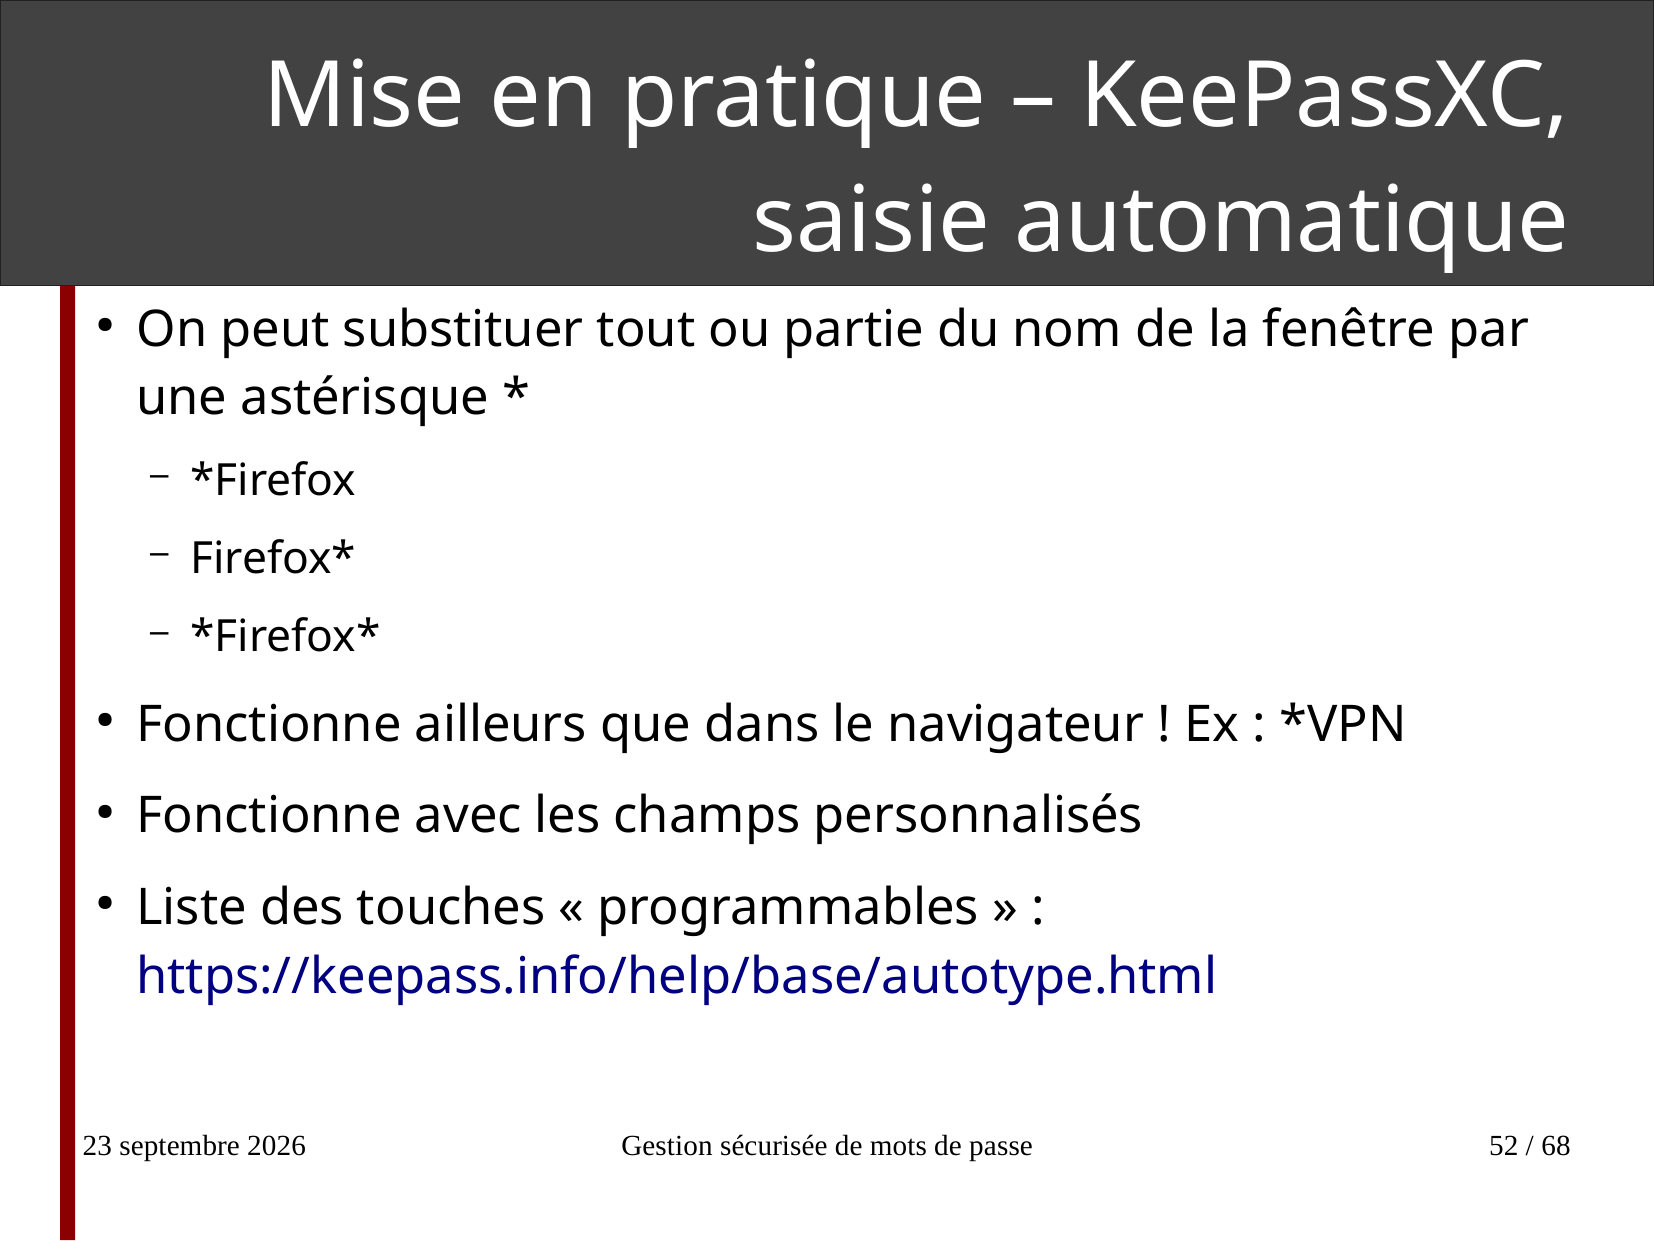

# Mise en pratique – KeePassXC, saisie automatique
On peut substituer tout ou partie du nom de la fenêtre par une astérisque *
*Firefox
Firefox*
*Firefox*
Fonctionne ailleurs que dans le navigateur ! Ex : *VPN
Fonctionne avec les champs personnalisés
Liste des touches « programmables » : https://keepass.info/help/base/autotype.html
Gestion sécurisée de mots de passe
52